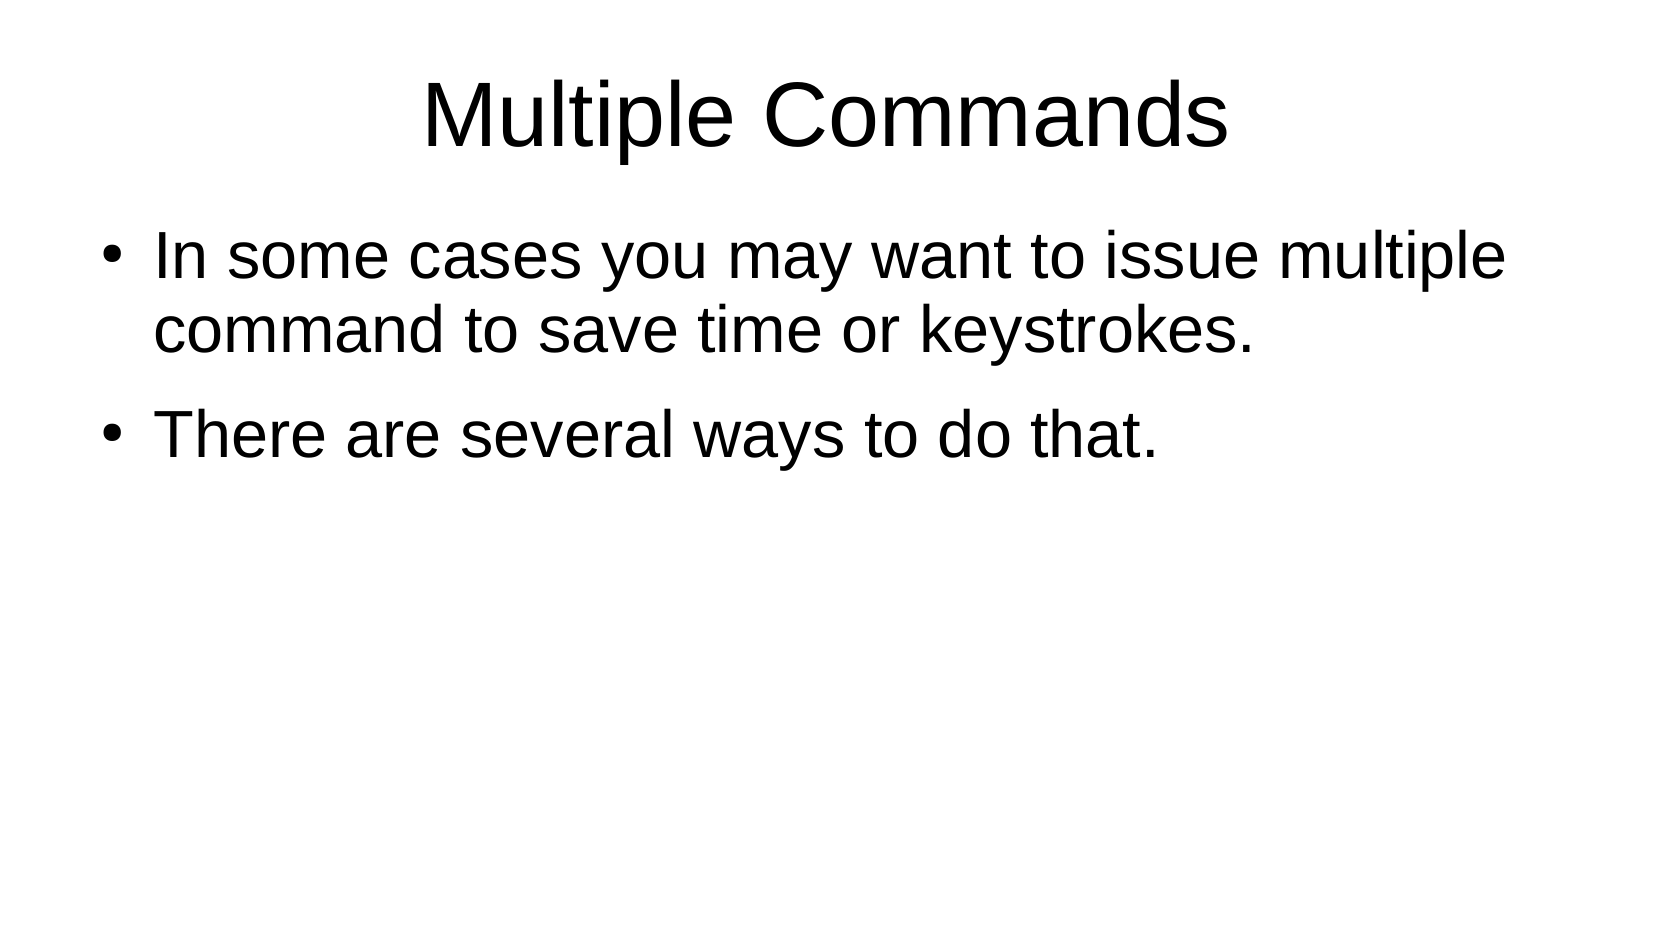

# Multiple Commands
In some cases you may want to issue multiple command to save time or keystrokes.
There are several ways to do that.